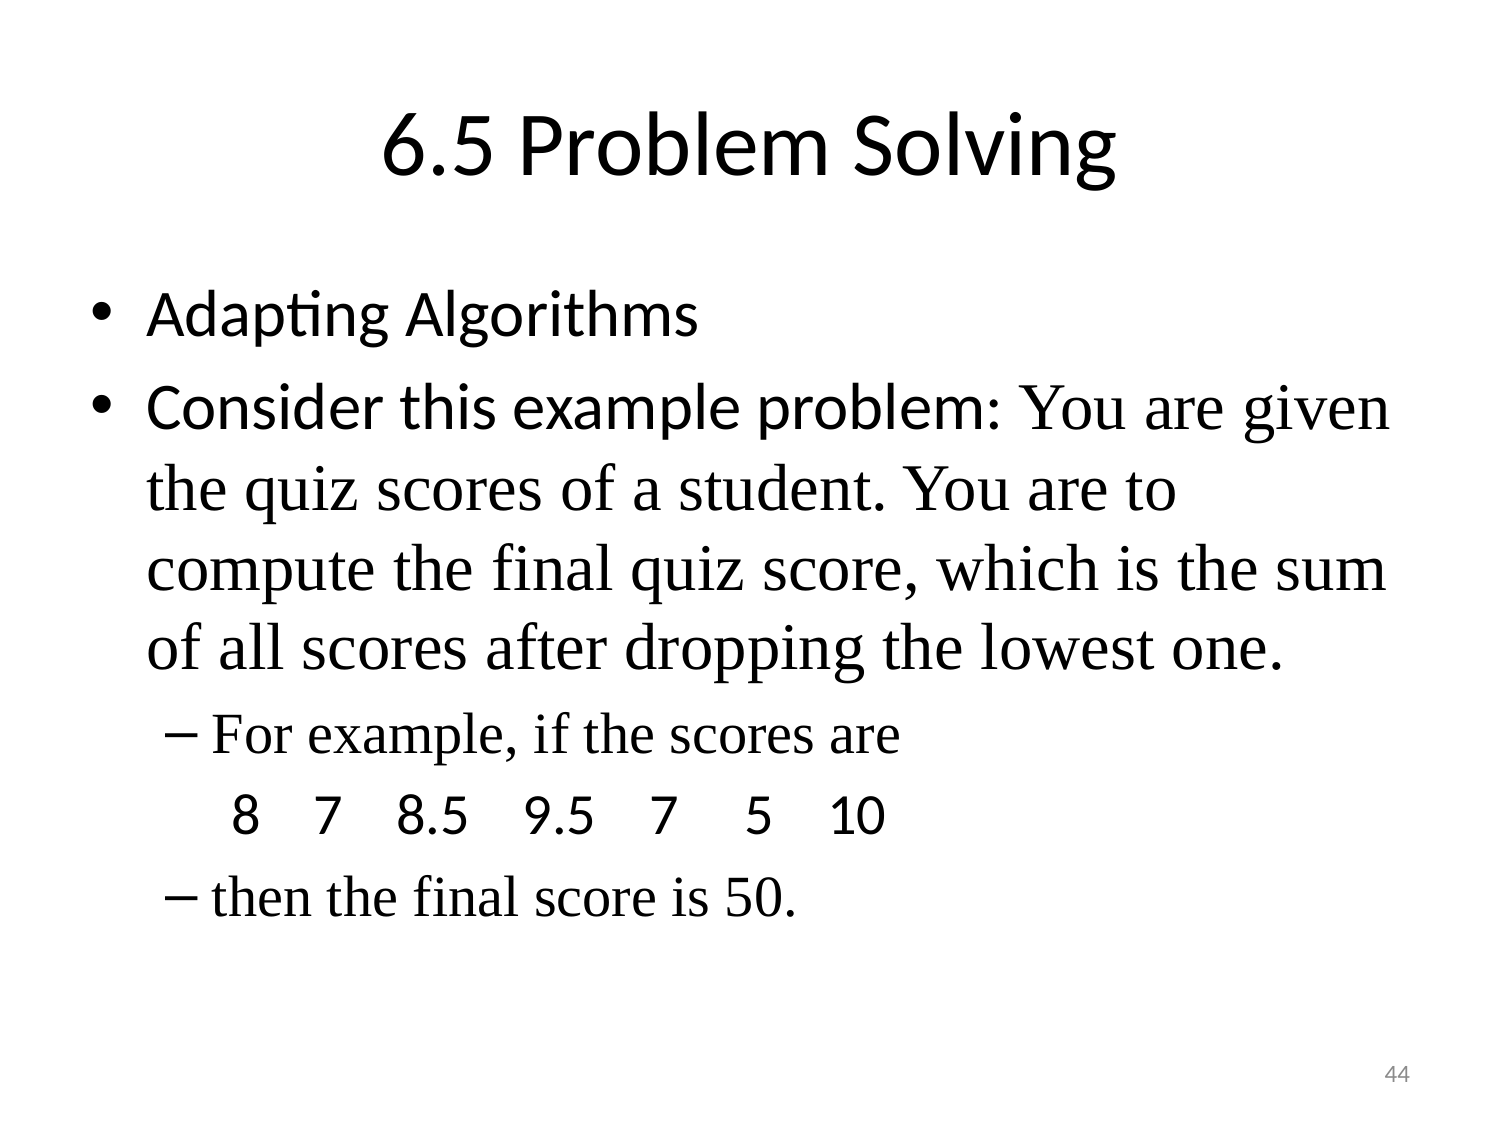

# 6.5 Problem Solving
Adapting Algorithms
Consider this example problem: You are given the quiz scores of a student. You are to compute the final quiz score, which is the sum of all scores after dropping the lowest one.
For example, if the scores are
 8 7 8.5 9.5 7 5 10
then the final score is 50.